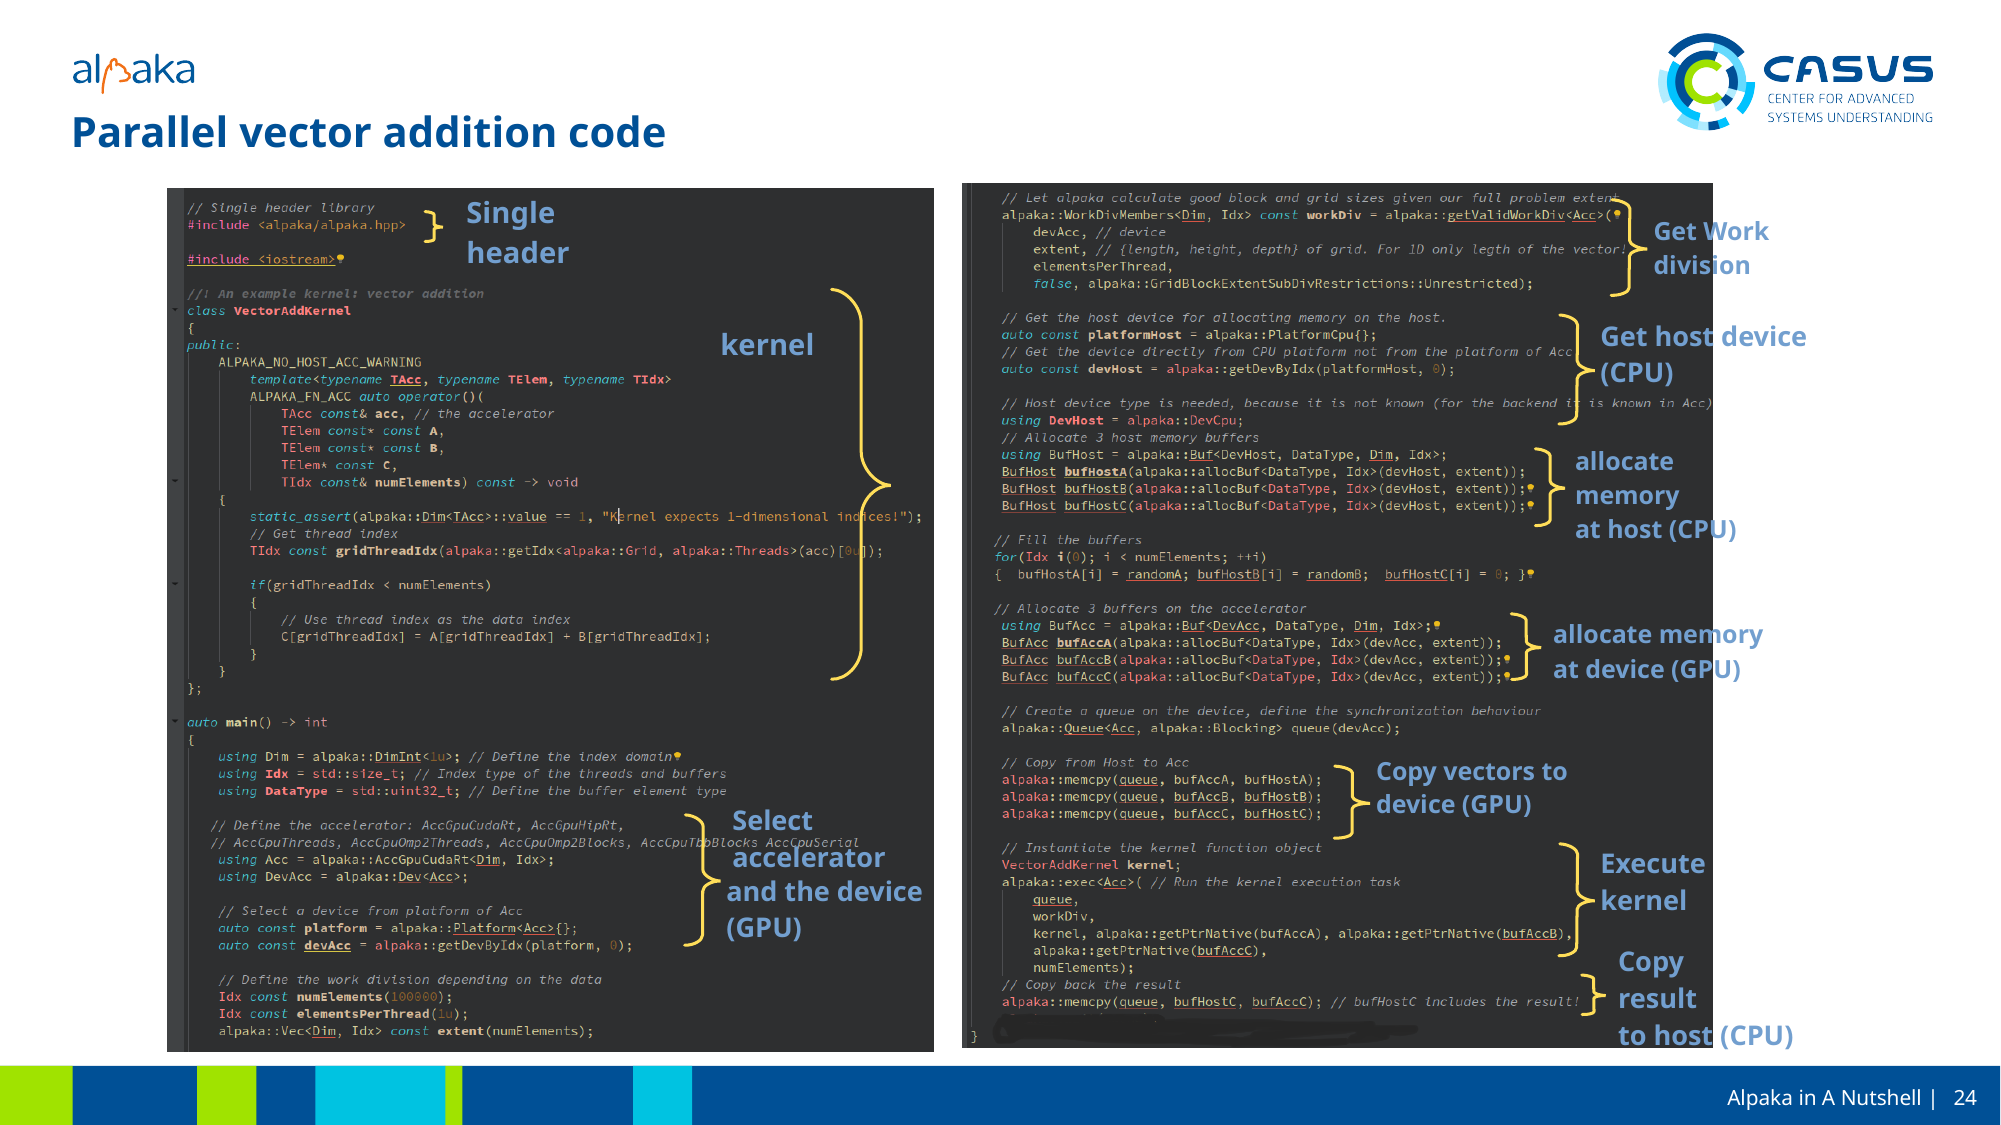

# Parallel vector addition code
Single header
Get Work division
kernel
Get host device (CPU)
allocate
memory
at host (CPU)
allocate memory at device (GPU)
Copy vectors to device (GPU)
Select accelerator
Execute
kernel
and the device (GPU)
Copy
result
to host (CPU)
Alpaka in A Nutshell
24